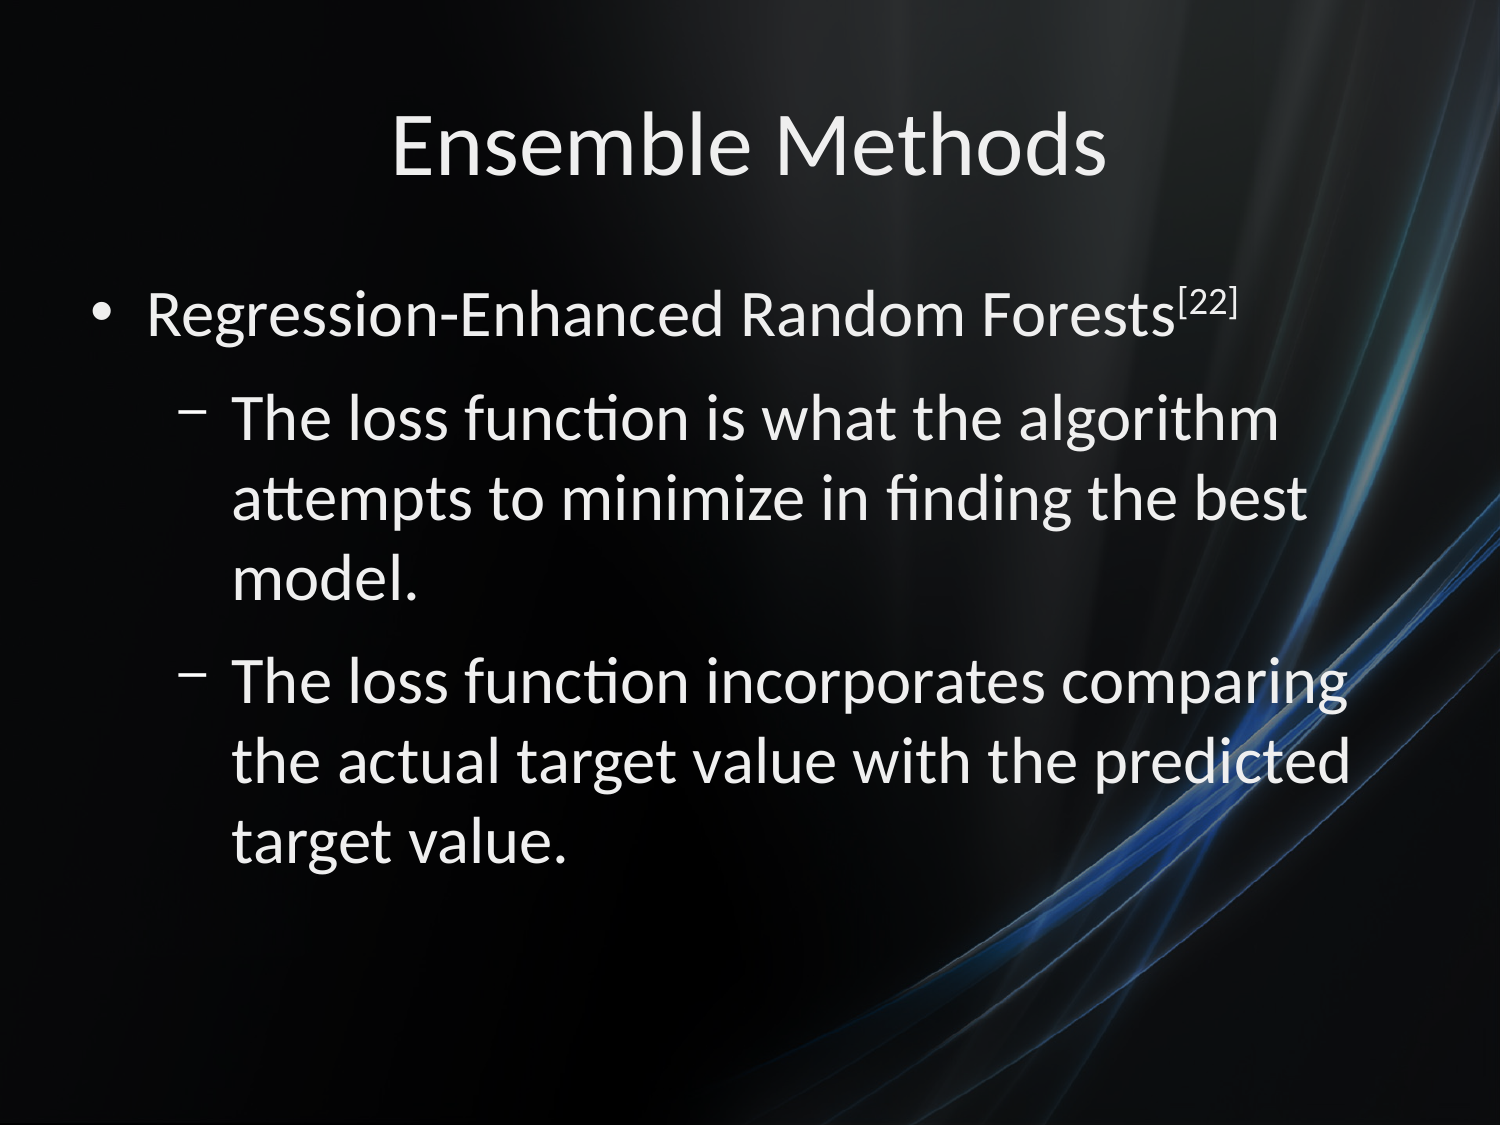

# Ensemble Methods
Regression-Enhanced Random Forests[22]
The loss function is what the algorithm attempts to minimize in finding the best model.
The loss function incorporates comparing the actual target value with the predicted target value.